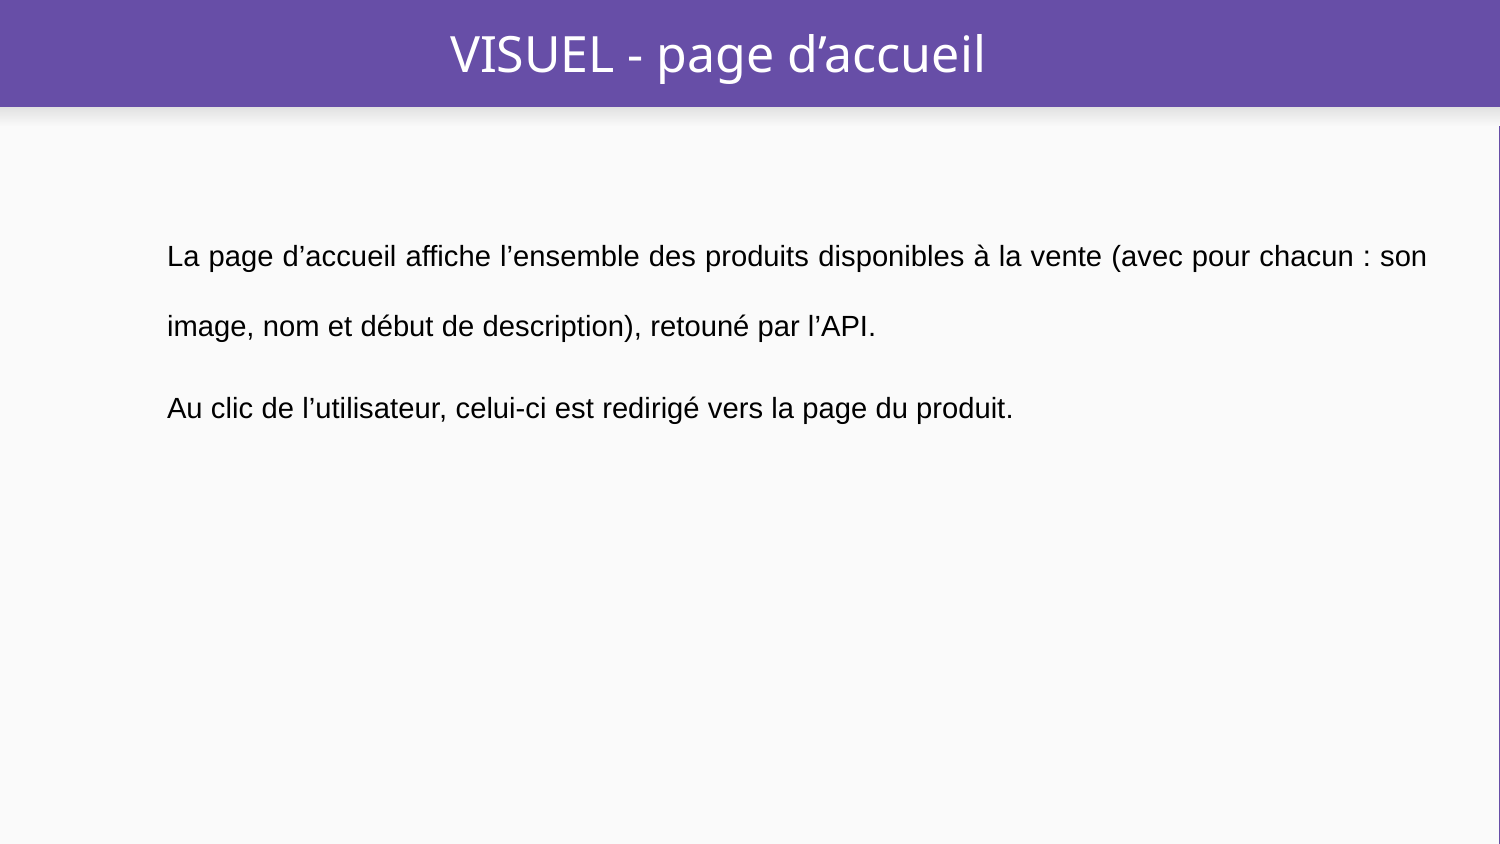

# VISUEL - page d’accueil
La page d’accueil affiche l’ensemble des produits disponibles à la vente (avec pour chacun : son image, nom et début de description), retouné par l’API.
Au clic de l’utilisateur, celui-ci est redirigé vers la page du produit.